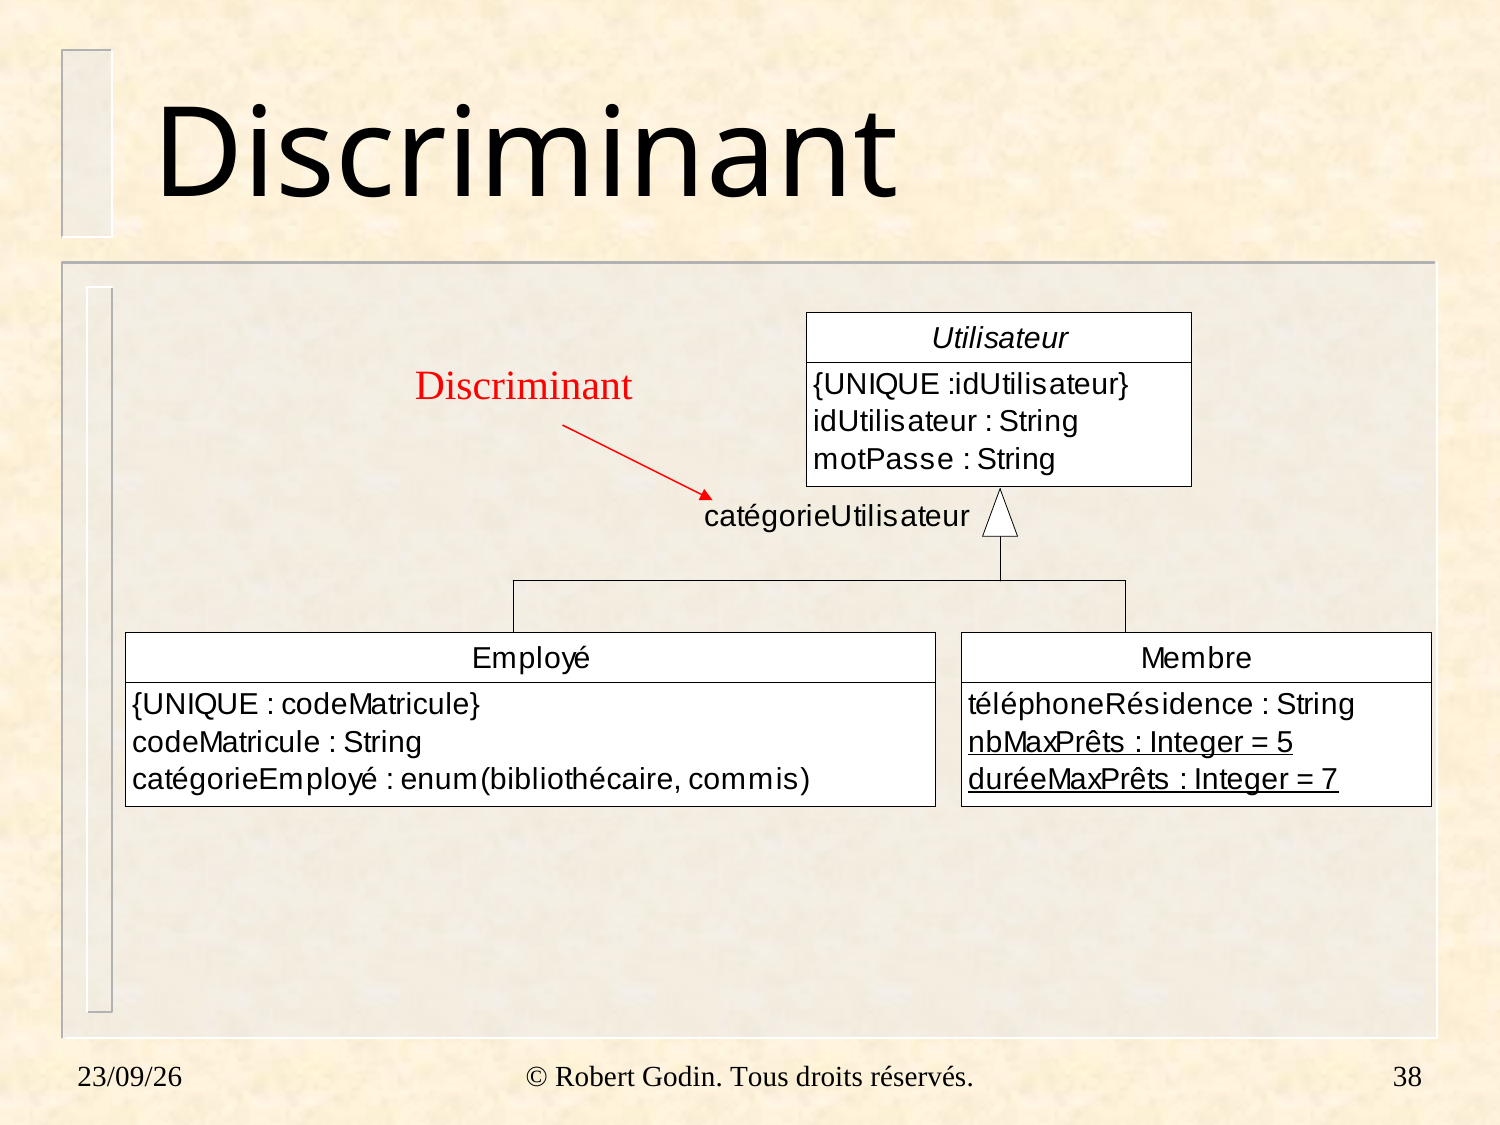

# Discriminant
Discriminant
© Robert Godin. Tous droits réservés.